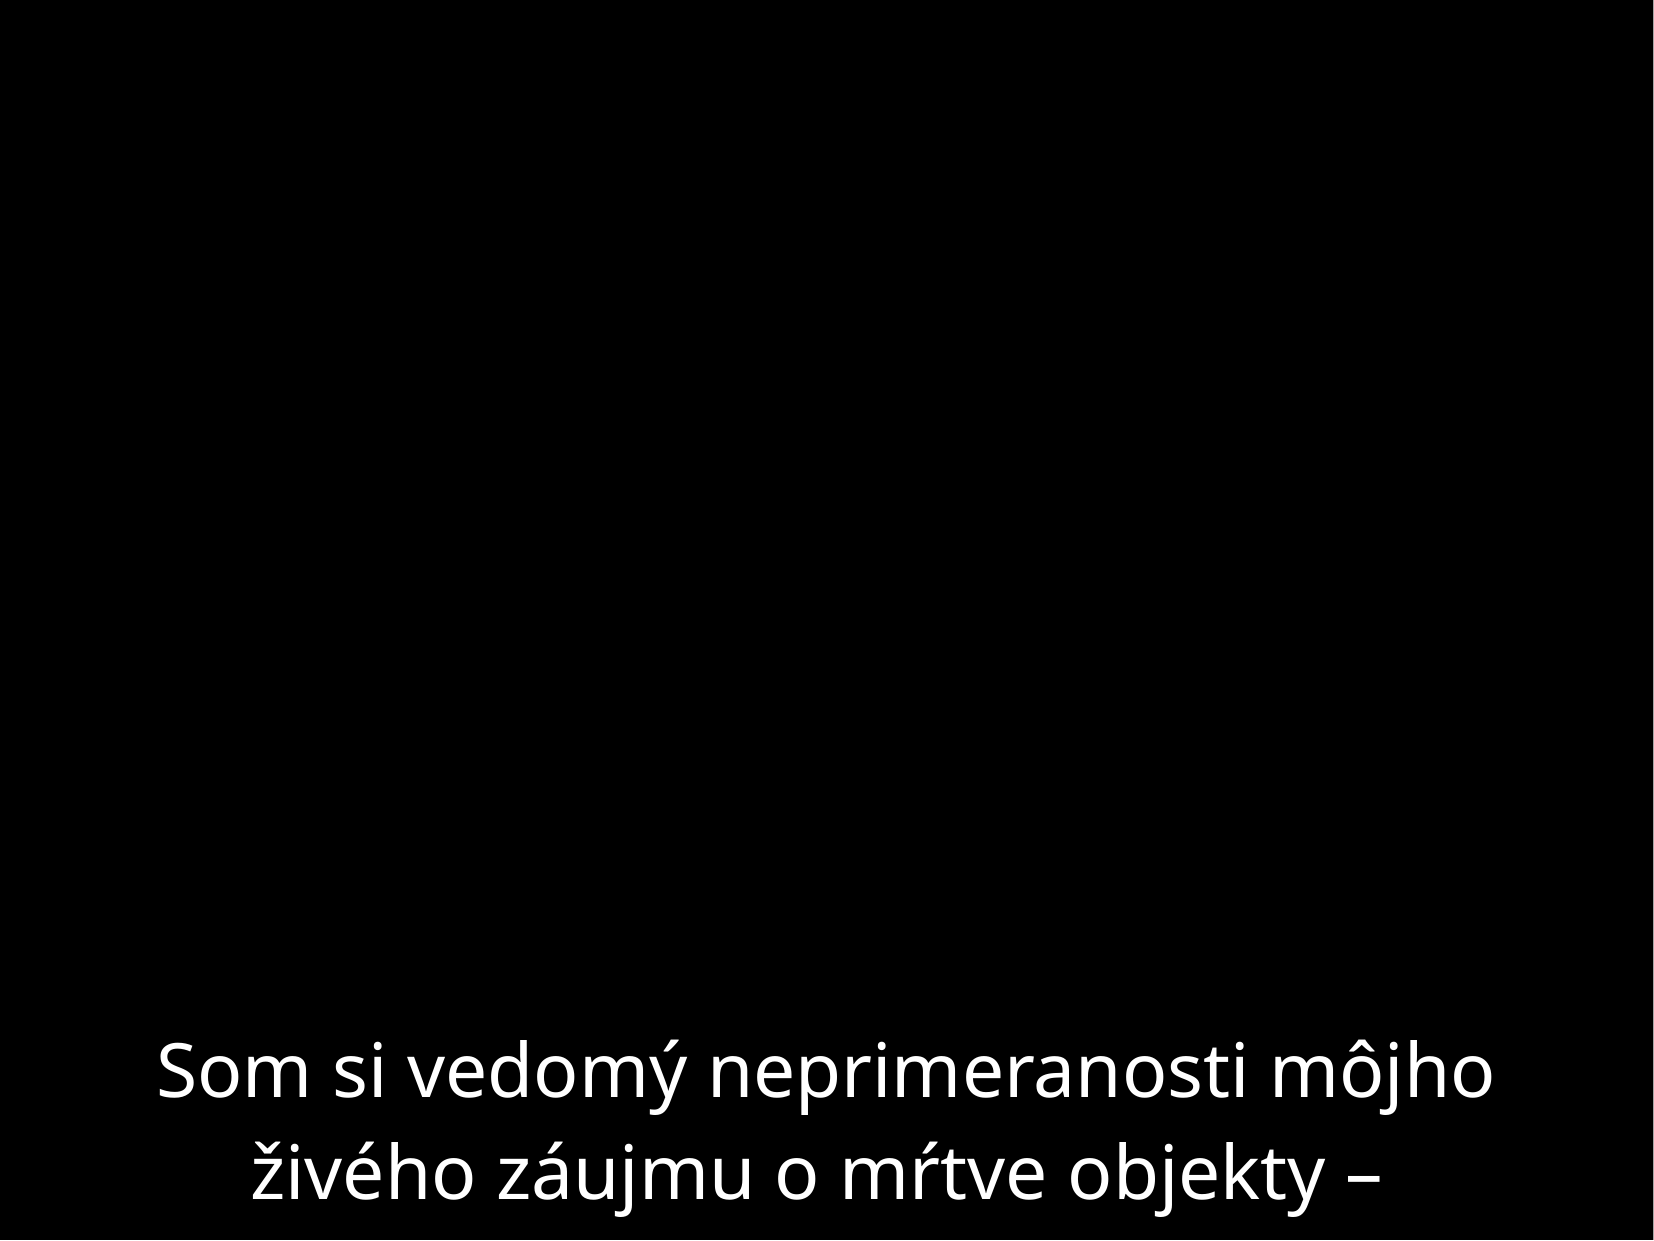

# Som si vedomý neprimeranosti môjho živého záujmu o mŕtve objekty –